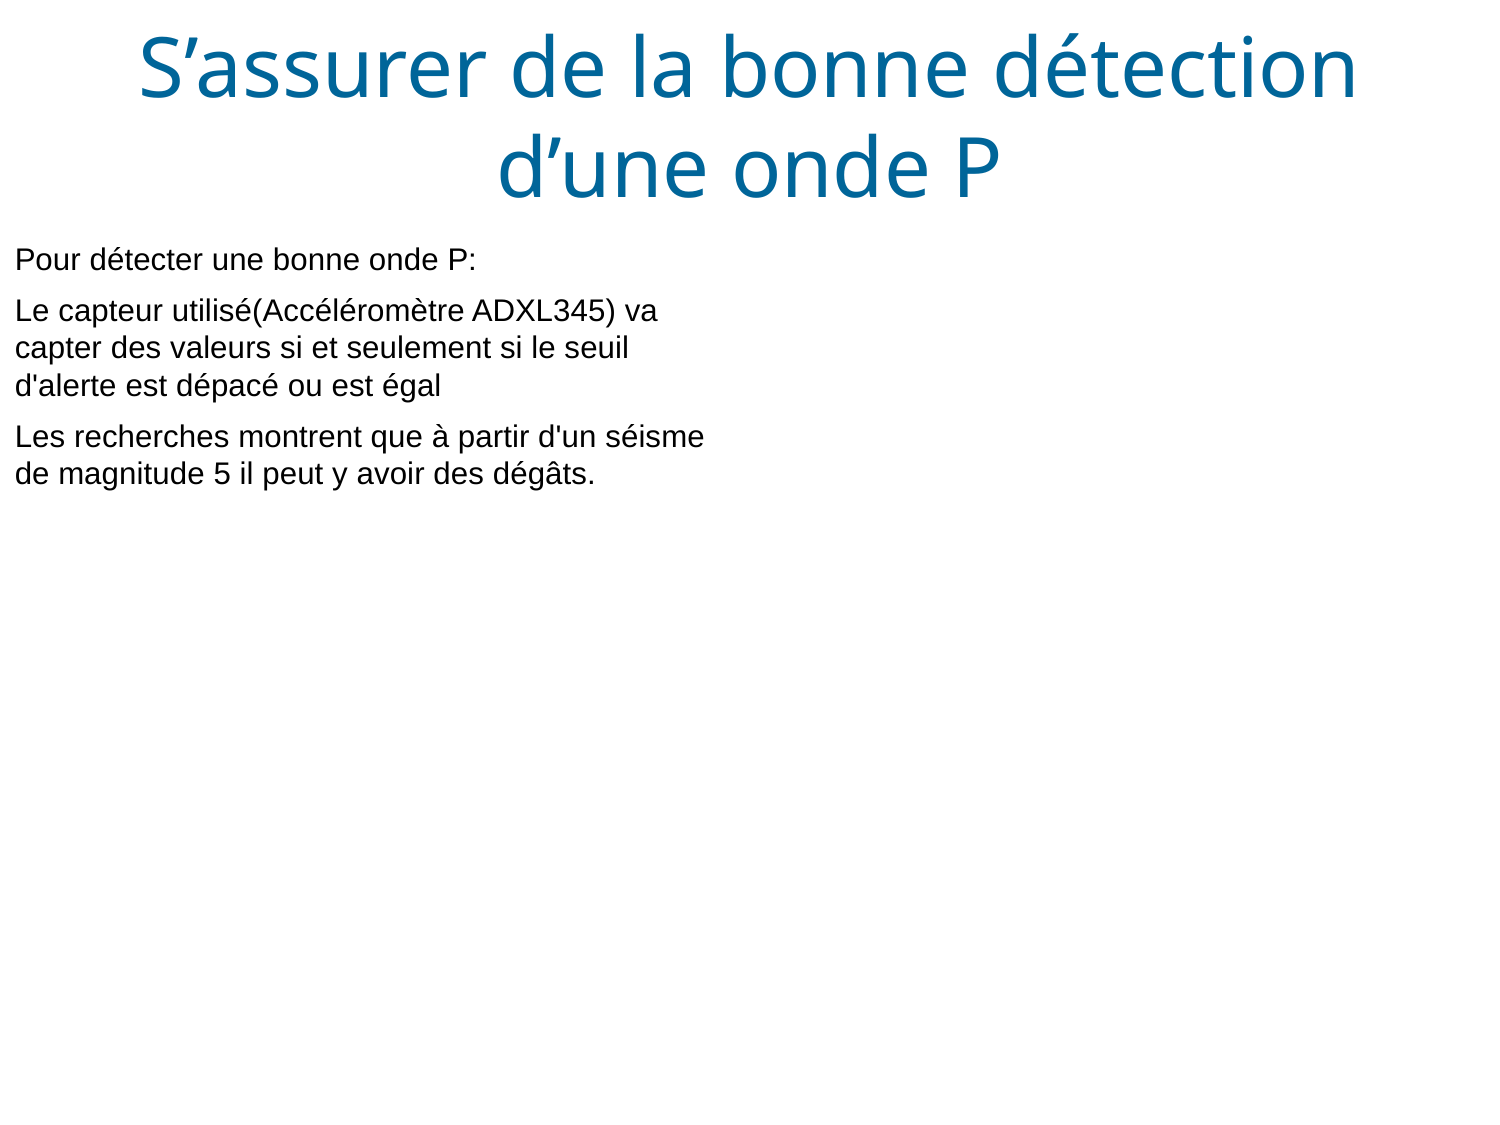

# S’assurer de la bonne détection d’une onde P
Pour détecter une bonne onde P:
Le capteur utilisé(Accéléromètre ADXL345) va capter des valeurs si et seulement si le seuil d'alerte est dépacé ou est égal
Les recherches montrent que à partir d'un séisme de magnitude 5 il peut y avoir des dégâts.